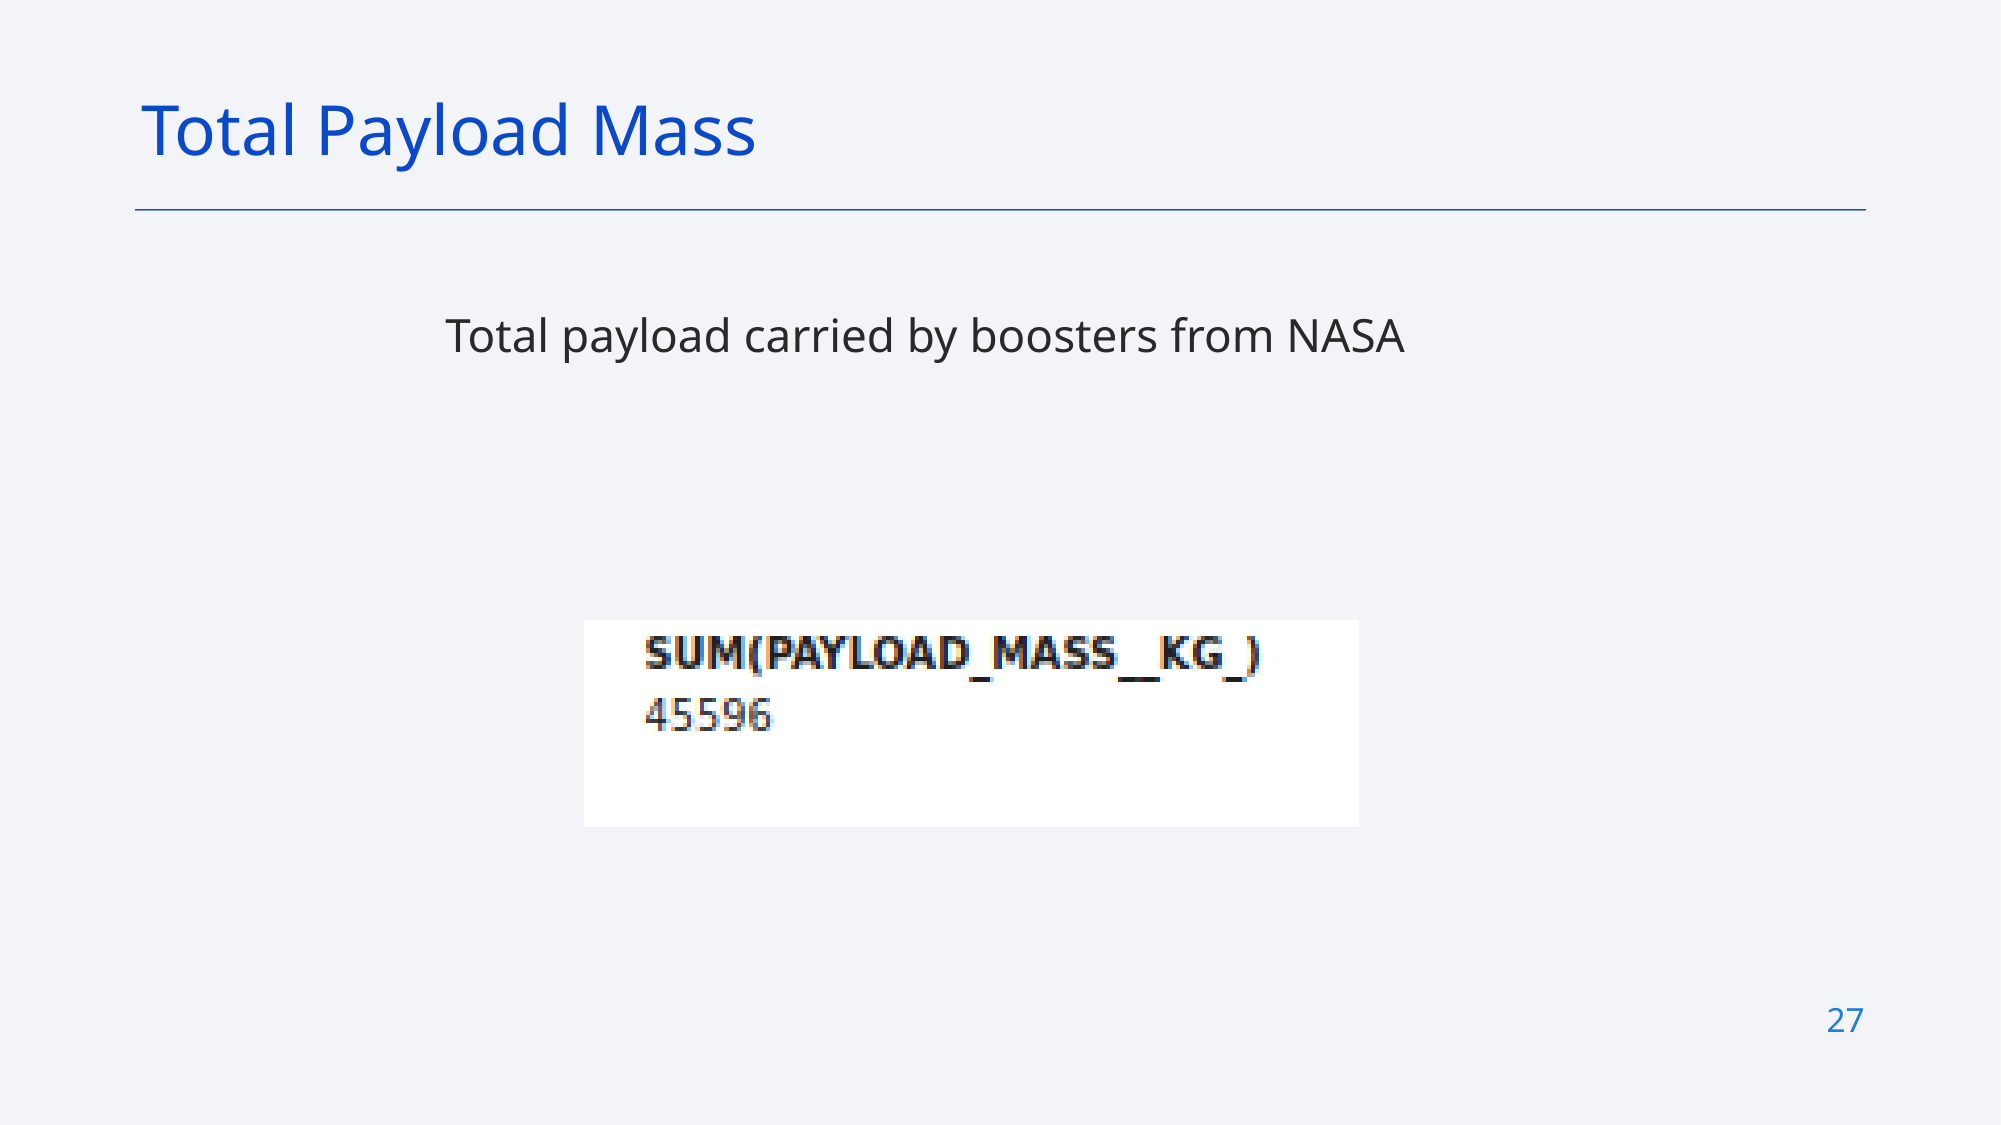

Total Payload Mass
# Total payload carried by boosters from NASA
27